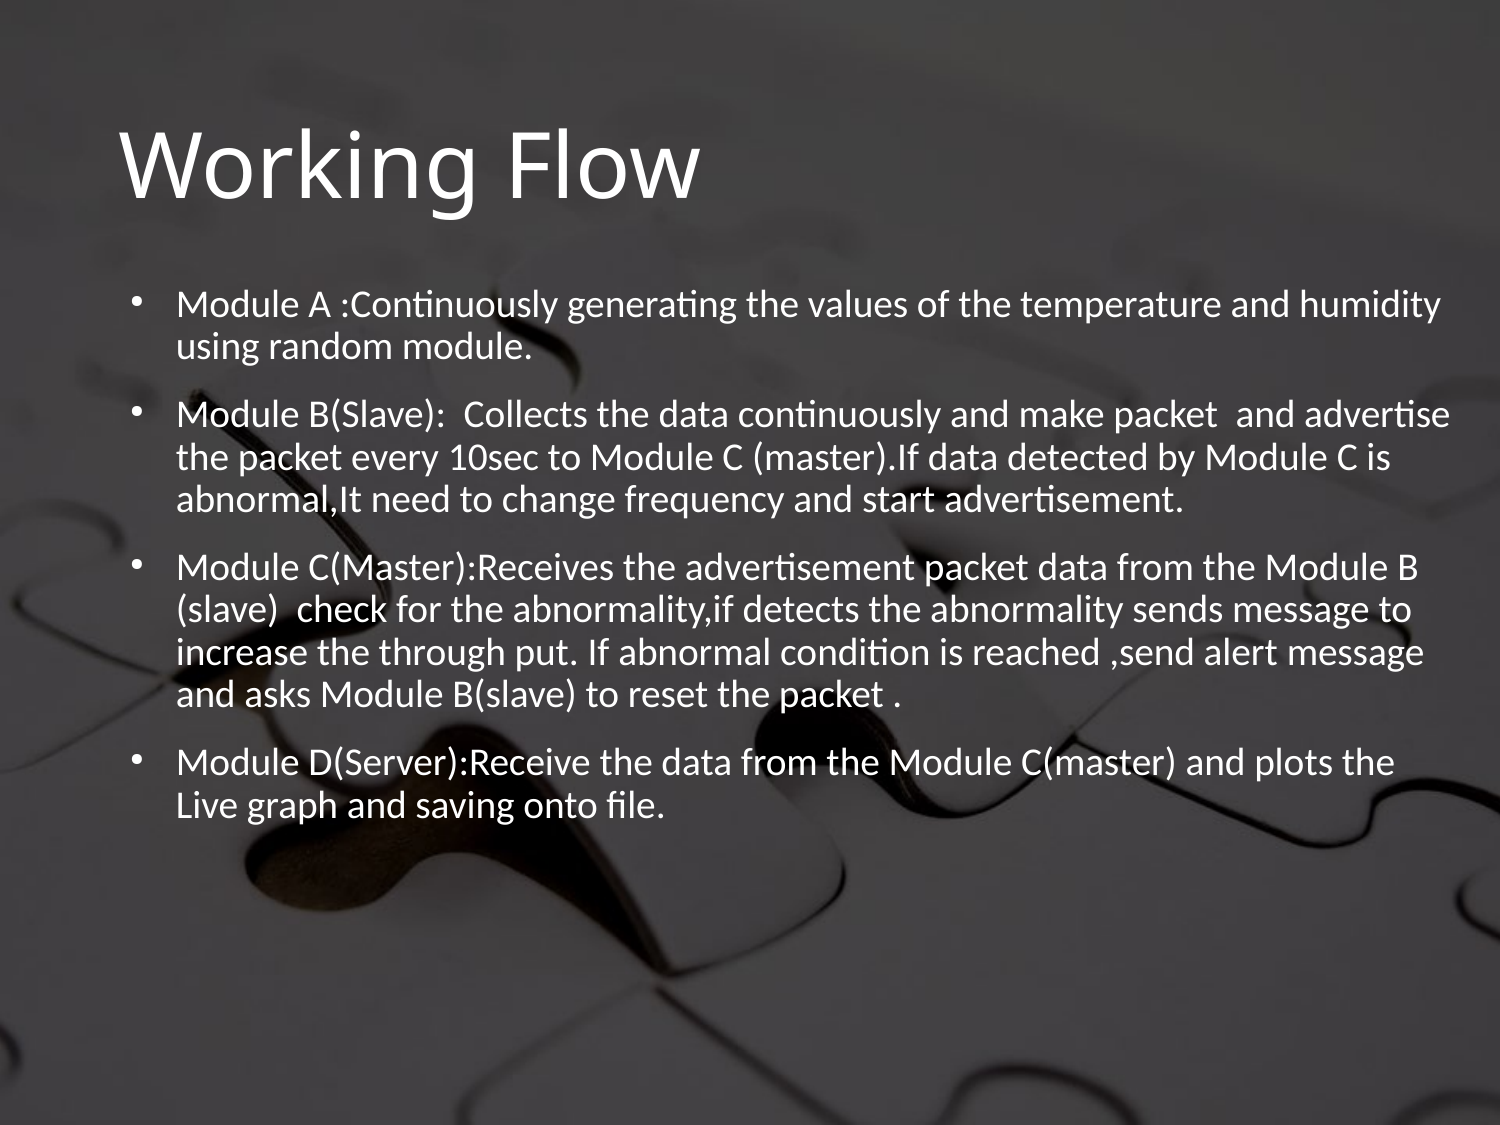

# Working Flow
Module A :Continuously generating the values of the temperature and humidity using random module.
Module B(Slave): Collects the data continuously and make packet and advertise the packet every 10sec to Module C (master).If data detected by Module C is abnormal,It need to change frequency and start advertisement.
Module C(Master):Receives the advertisement packet data from the Module B (slave) check for the abnormality,if detects the abnormality sends message to increase the through put. If abnormal condition is reached ,send alert message and asks Module B(slave) to reset the packet .
Module D(Server):Receive the data from the Module C(master) and plots the Live graph and saving onto file.